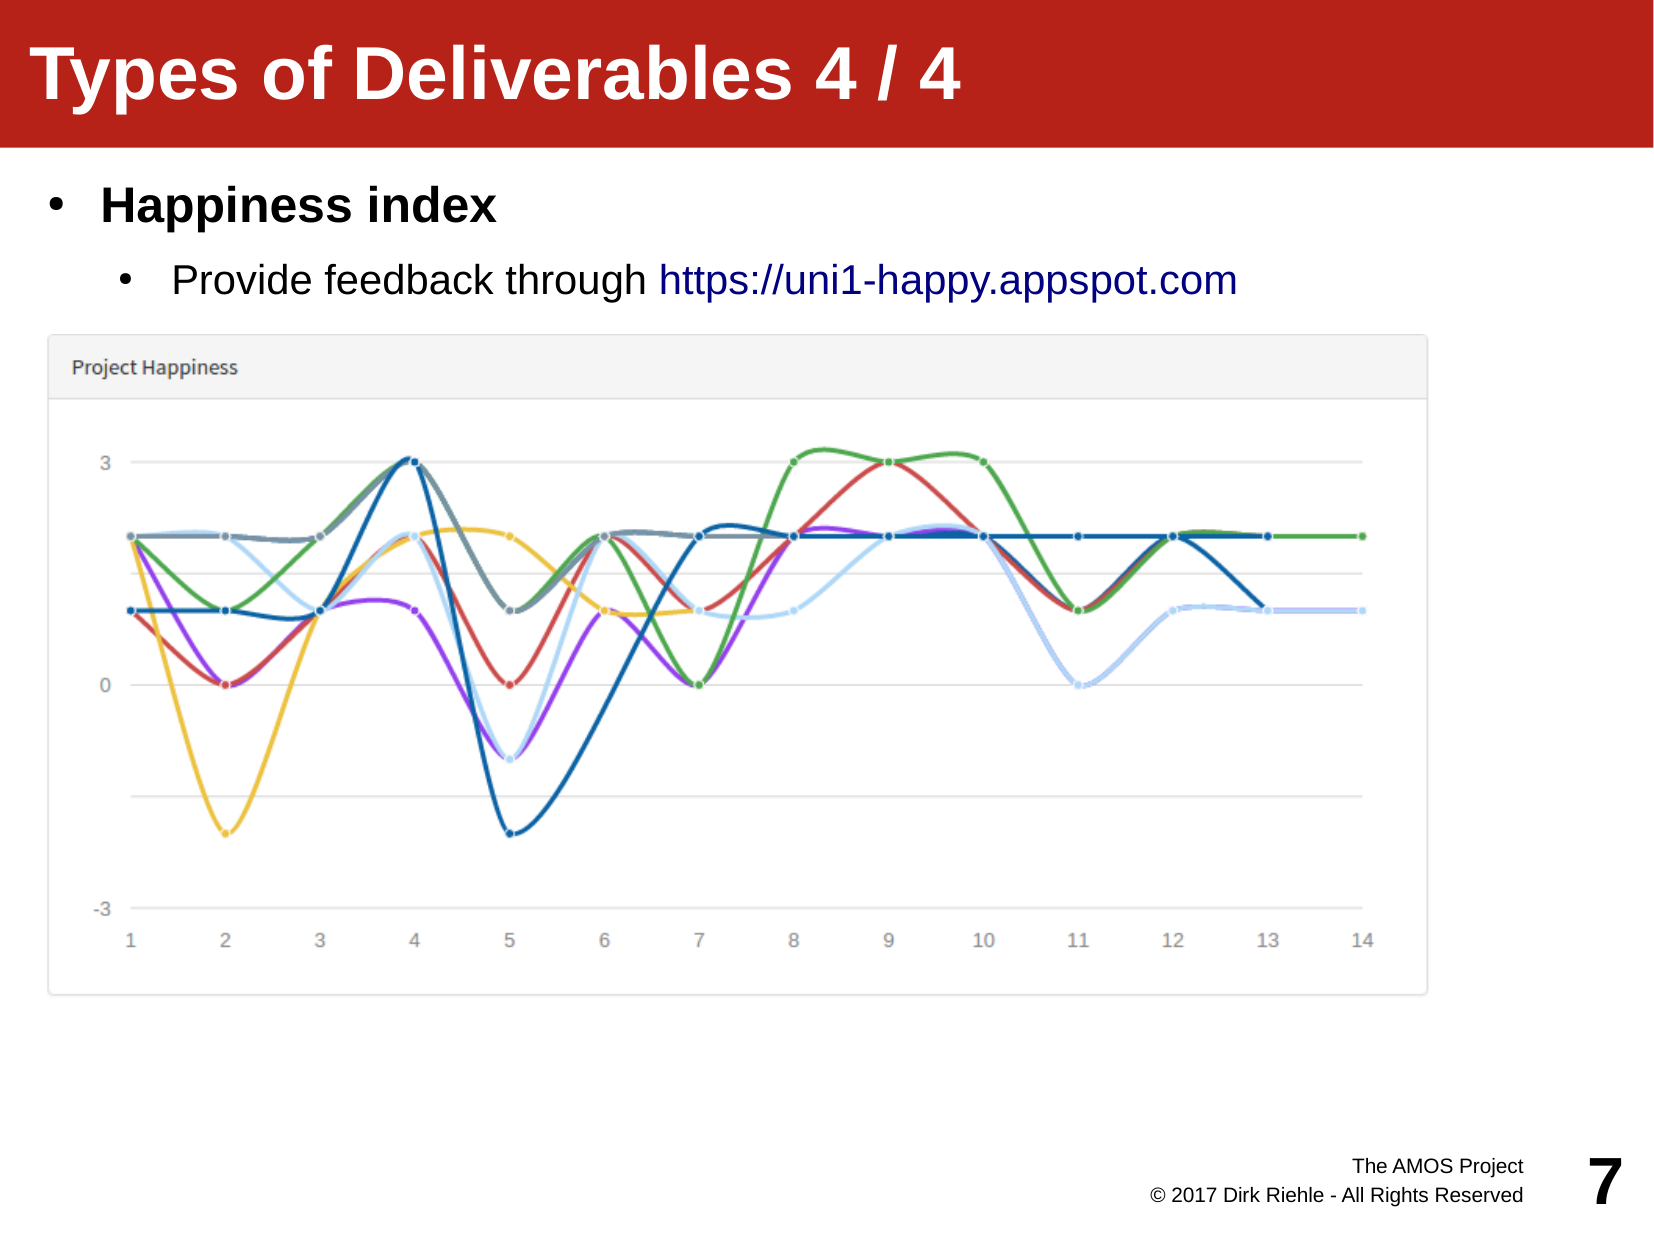

# Types of Deliverables 4 / 4
Happiness index
Provide feedback through https://uni1-happy.appspot.com
The AMOS Project
7
© 2017 Dirk Riehle - All Rights Reserved